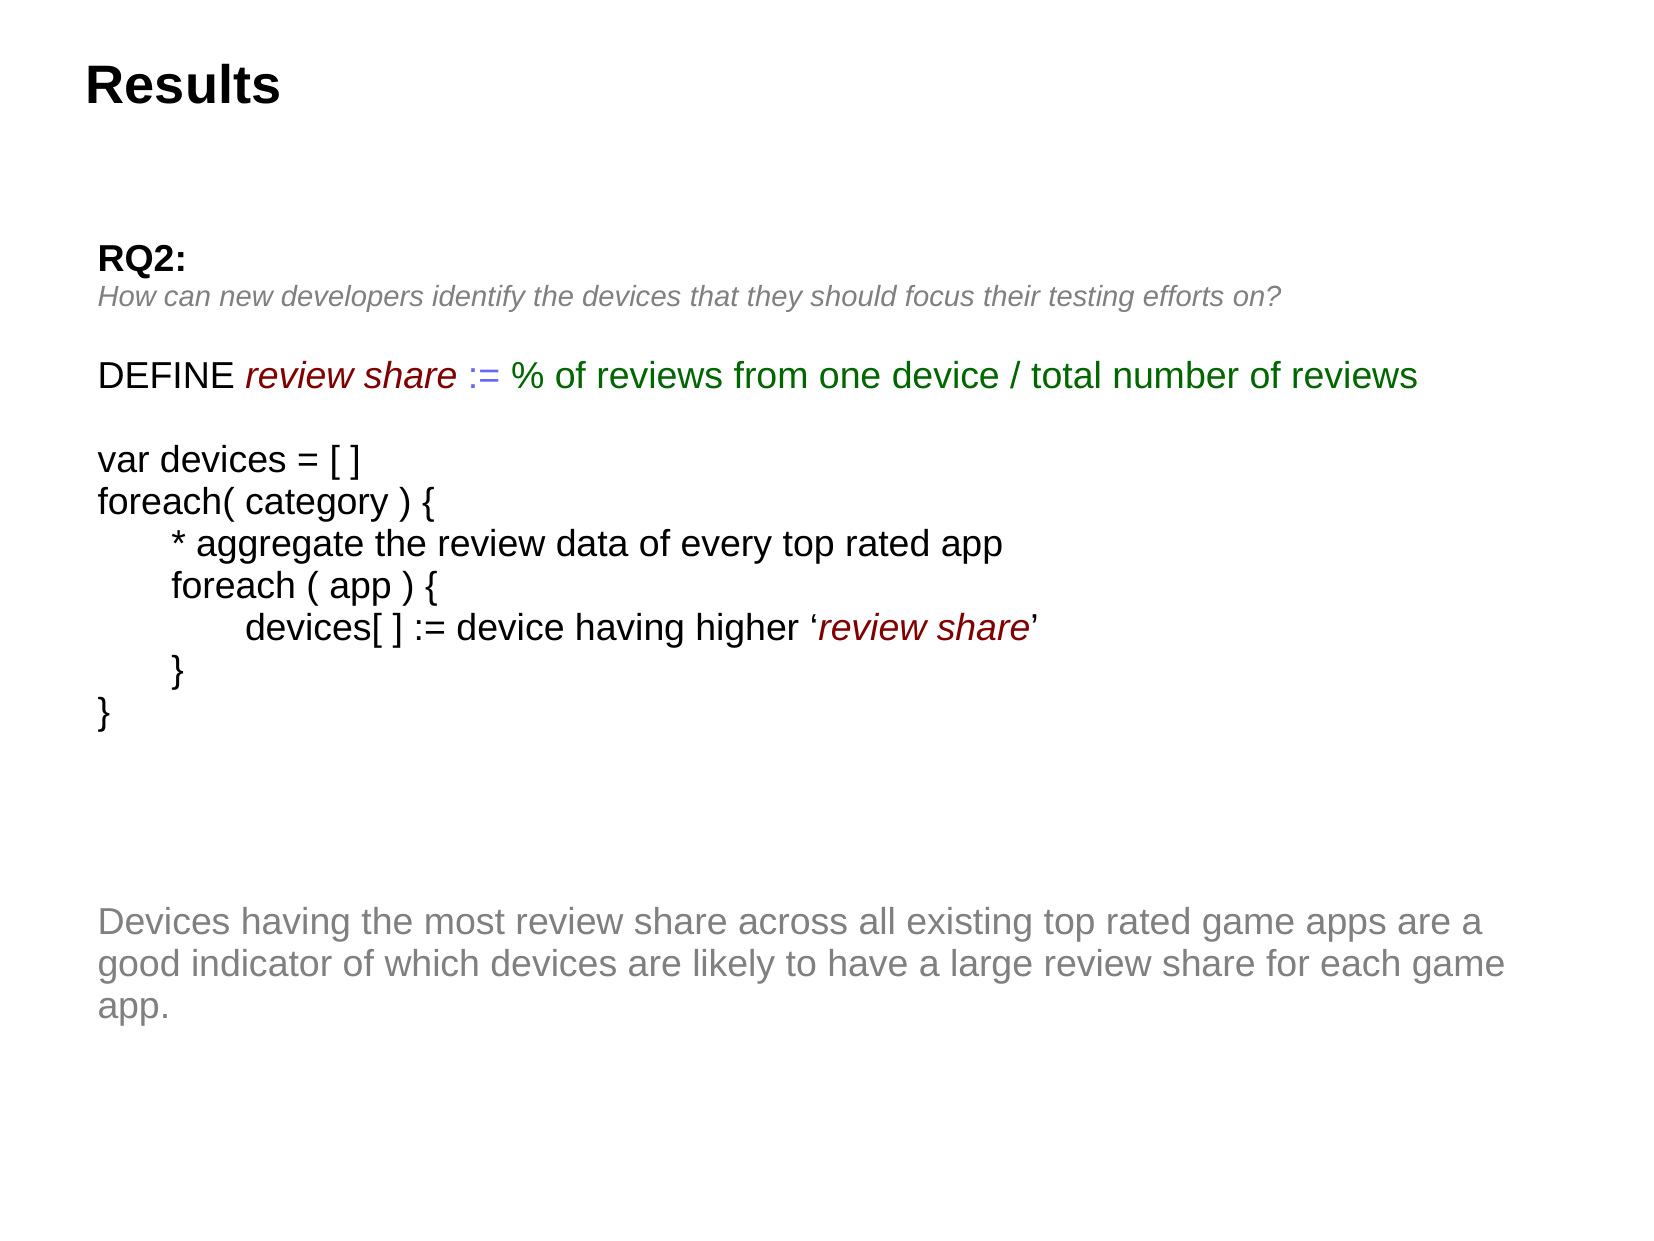

Results
RQ2:
How can new developers identify the devices that they should focus their testing efforts on?
DEFINE review share := % of reviews from one device / total number of reviews
var devices = [ ]
foreach( category ) {
	* aggregate the review data of every top rated app
	foreach ( app ) {
		devices[ ] := device having higher ‘review share’
	}
}
Devices having the most review share across all existing top rated game apps are a good indicator of which devices are likely to have a large review share for each game app.